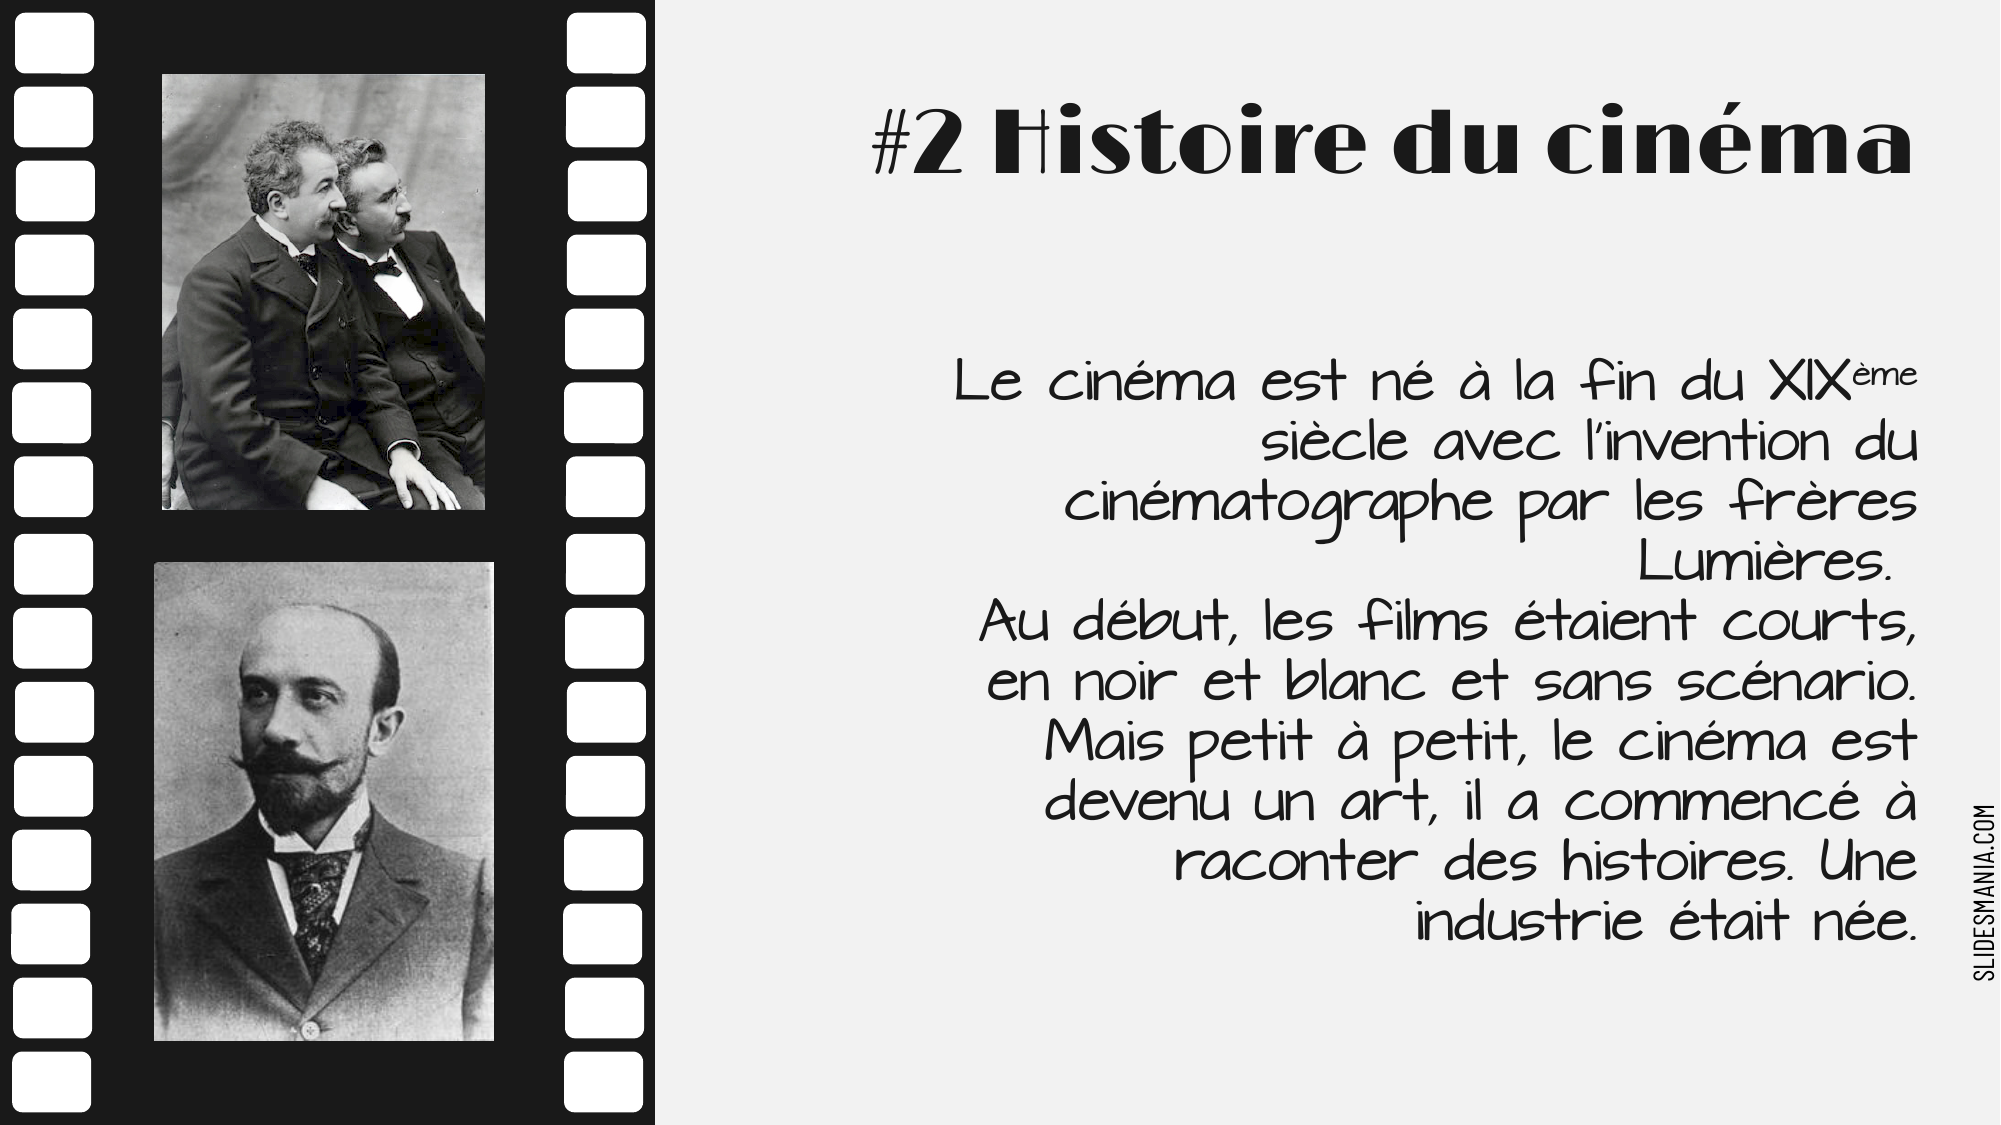

#2 Histoire du cinéma
Le cinéma est né à la fin du XIXème siècle avec l’invention du cinématographe par les frères Lumières.
Au début, les films étaient courts, en noir et blanc et sans scénario. Mais petit à petit, le cinéma est devenu un art, il a commencé à raconter des histoires. Une industrie était née.